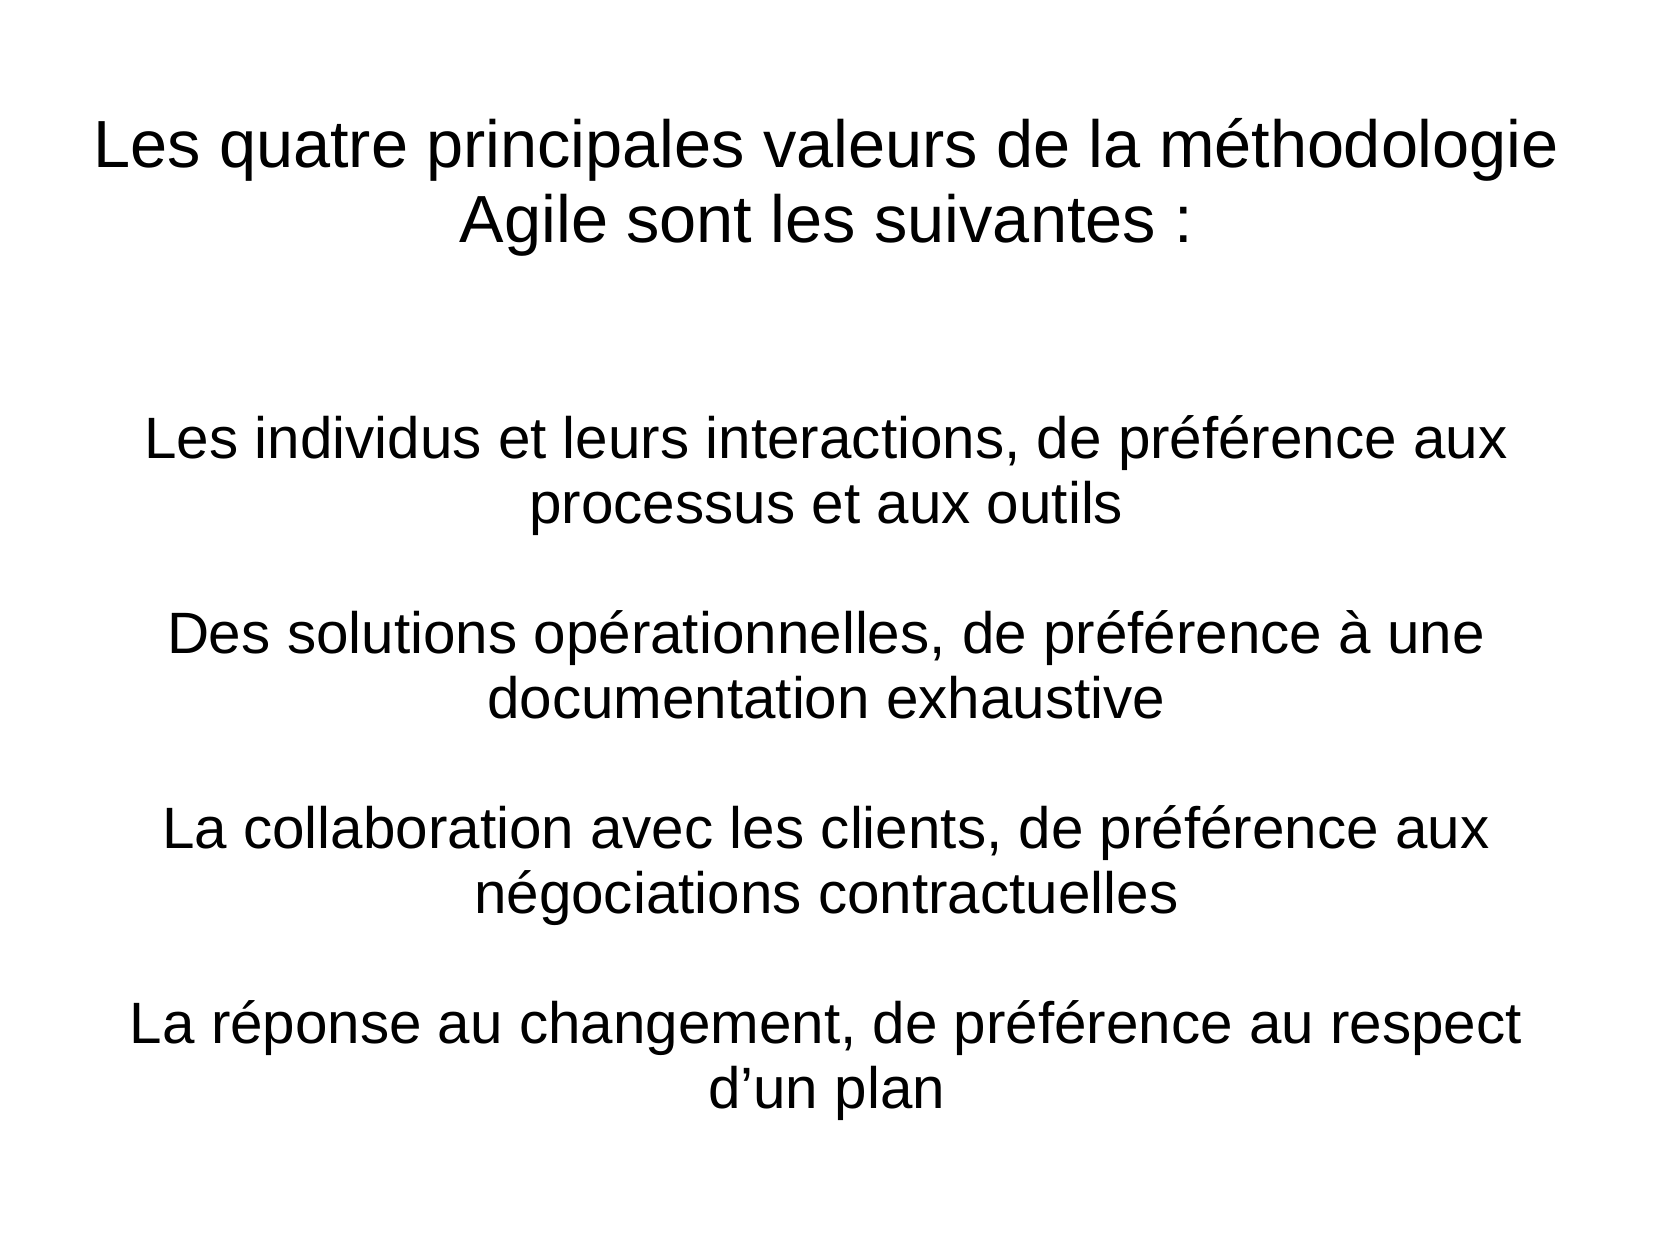

# Les quatre principales valeurs de la méthodologie Agile sont les suivantes :
Les individus et leurs interactions, de préférence aux processus et aux outils
Des solutions opérationnelles, de préférence à une documentation exhaustive
La collaboration avec les clients, de préférence aux négociations contractuelles
La réponse au changement, de préférence au respect d’un plan